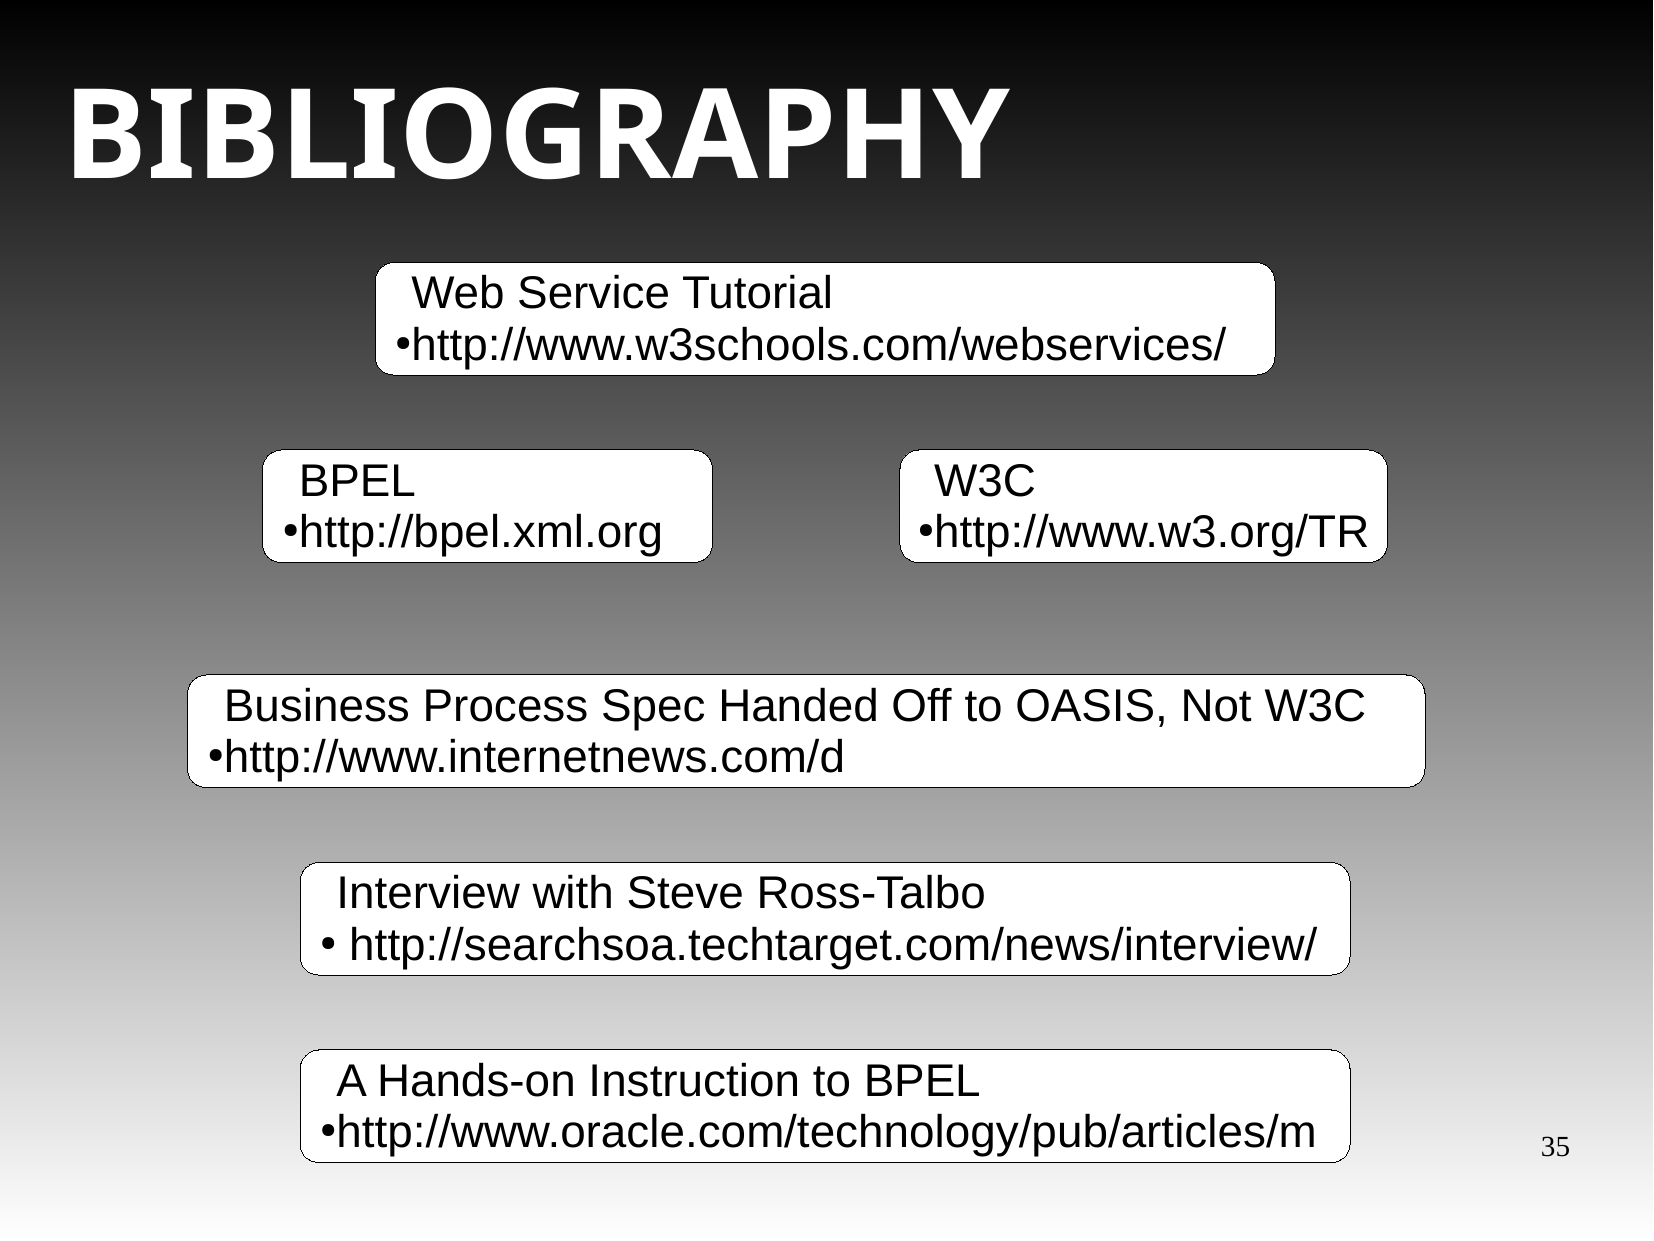

BIBLIOGRAPHY
Web Service Tutorial
http://www.w3schools.com/webservices/
BPEL
http://bpel.xml.org
W3C
http://www.w3.org/TR
Business Process Spec Handed Off to OASIS, Not W3C
http://www.internetnews.com/d
Interview with Steve Ross-Talbo
 http://searchsoa.techtarget.com/news/interview/
A Hands-on Instruction to BPEL
http://www.oracle.com/technology/pub/articles/m
35